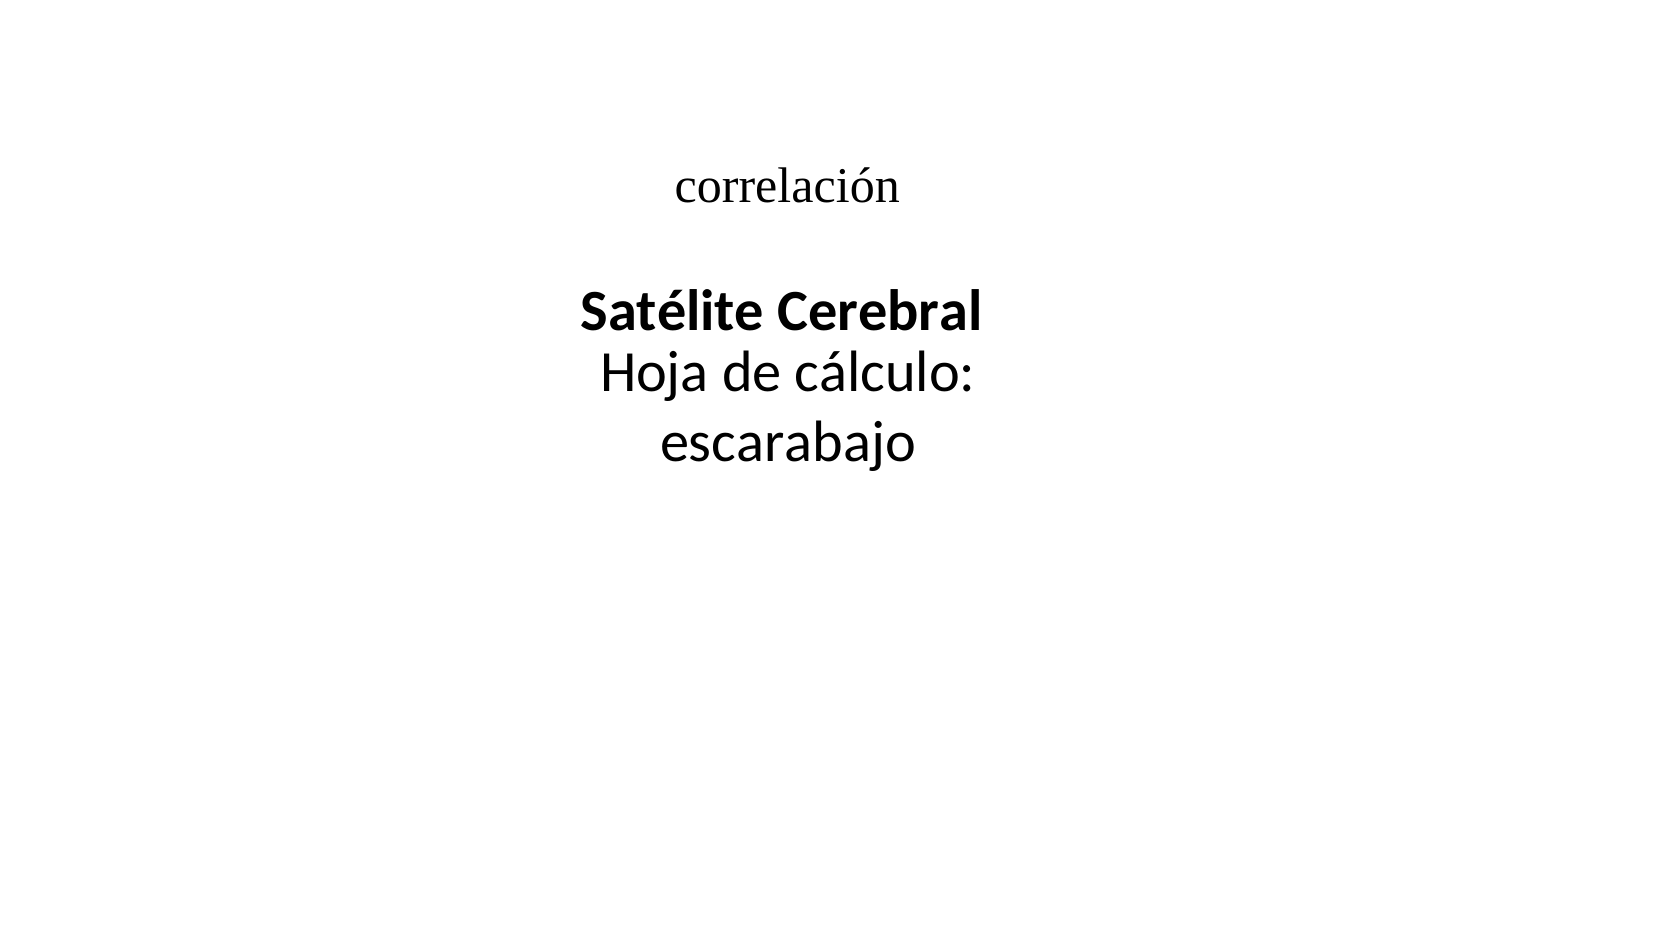

correlación
Satélite Cerebral
 Hoja de cálculo:
escarabajo